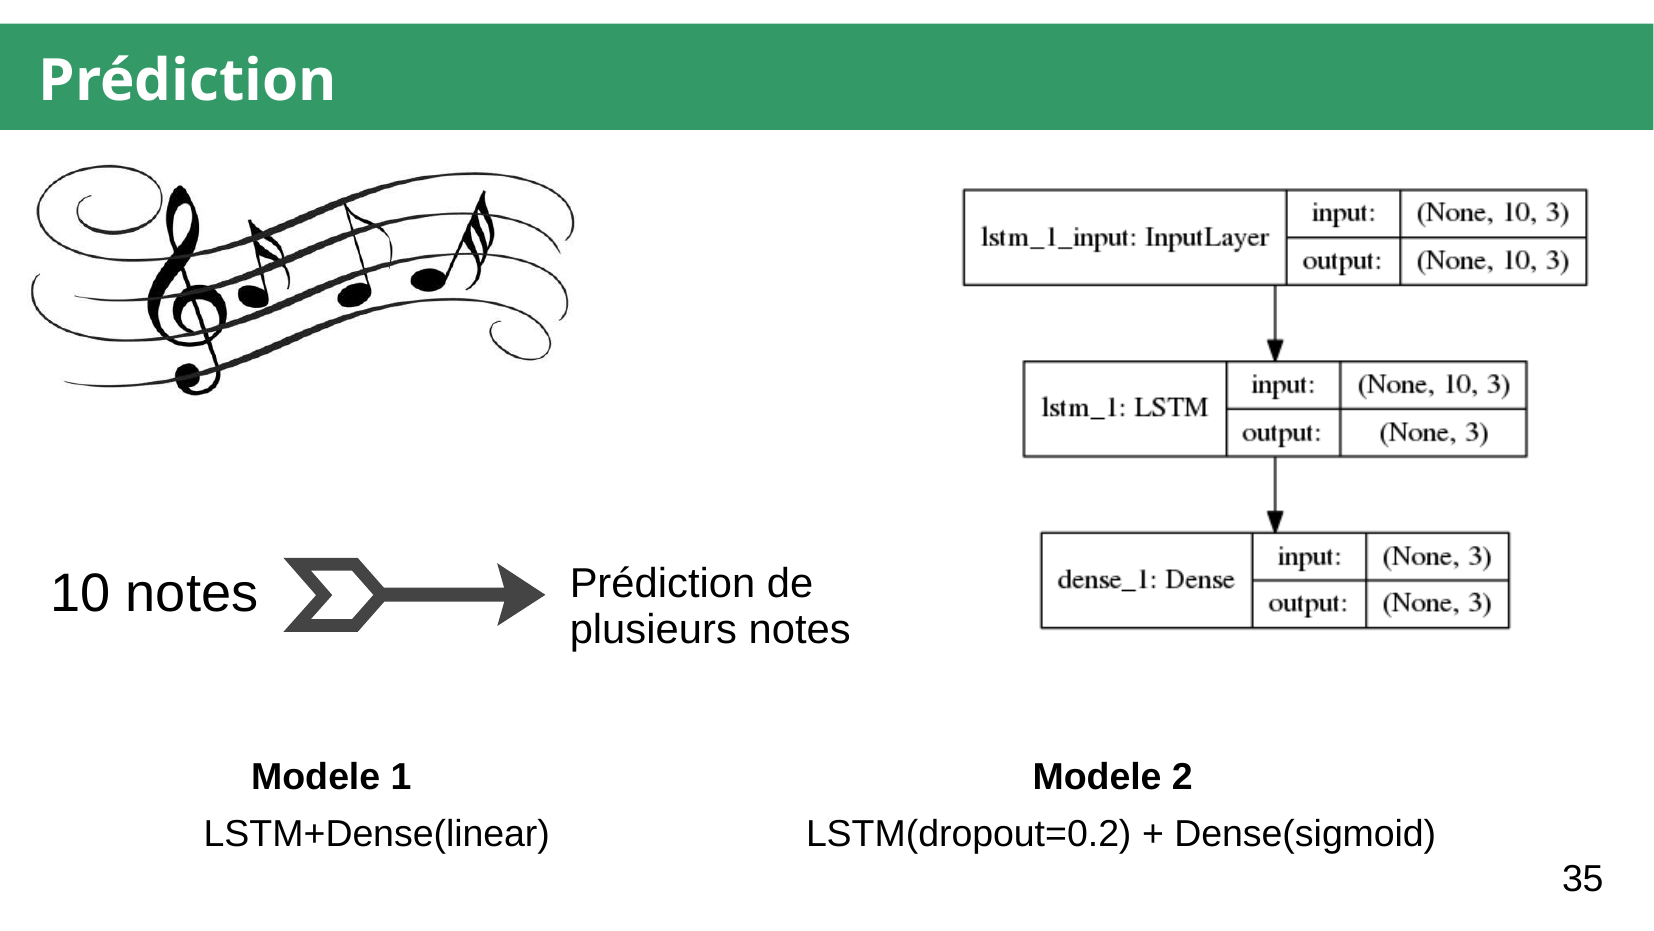

# Prédiction
Prédiction de plusieurs notes
10 notes
Modele 1
Modele 2
LSTM+Dense(linear)
LSTM(dropout=0.2) + Dense(sigmoid)